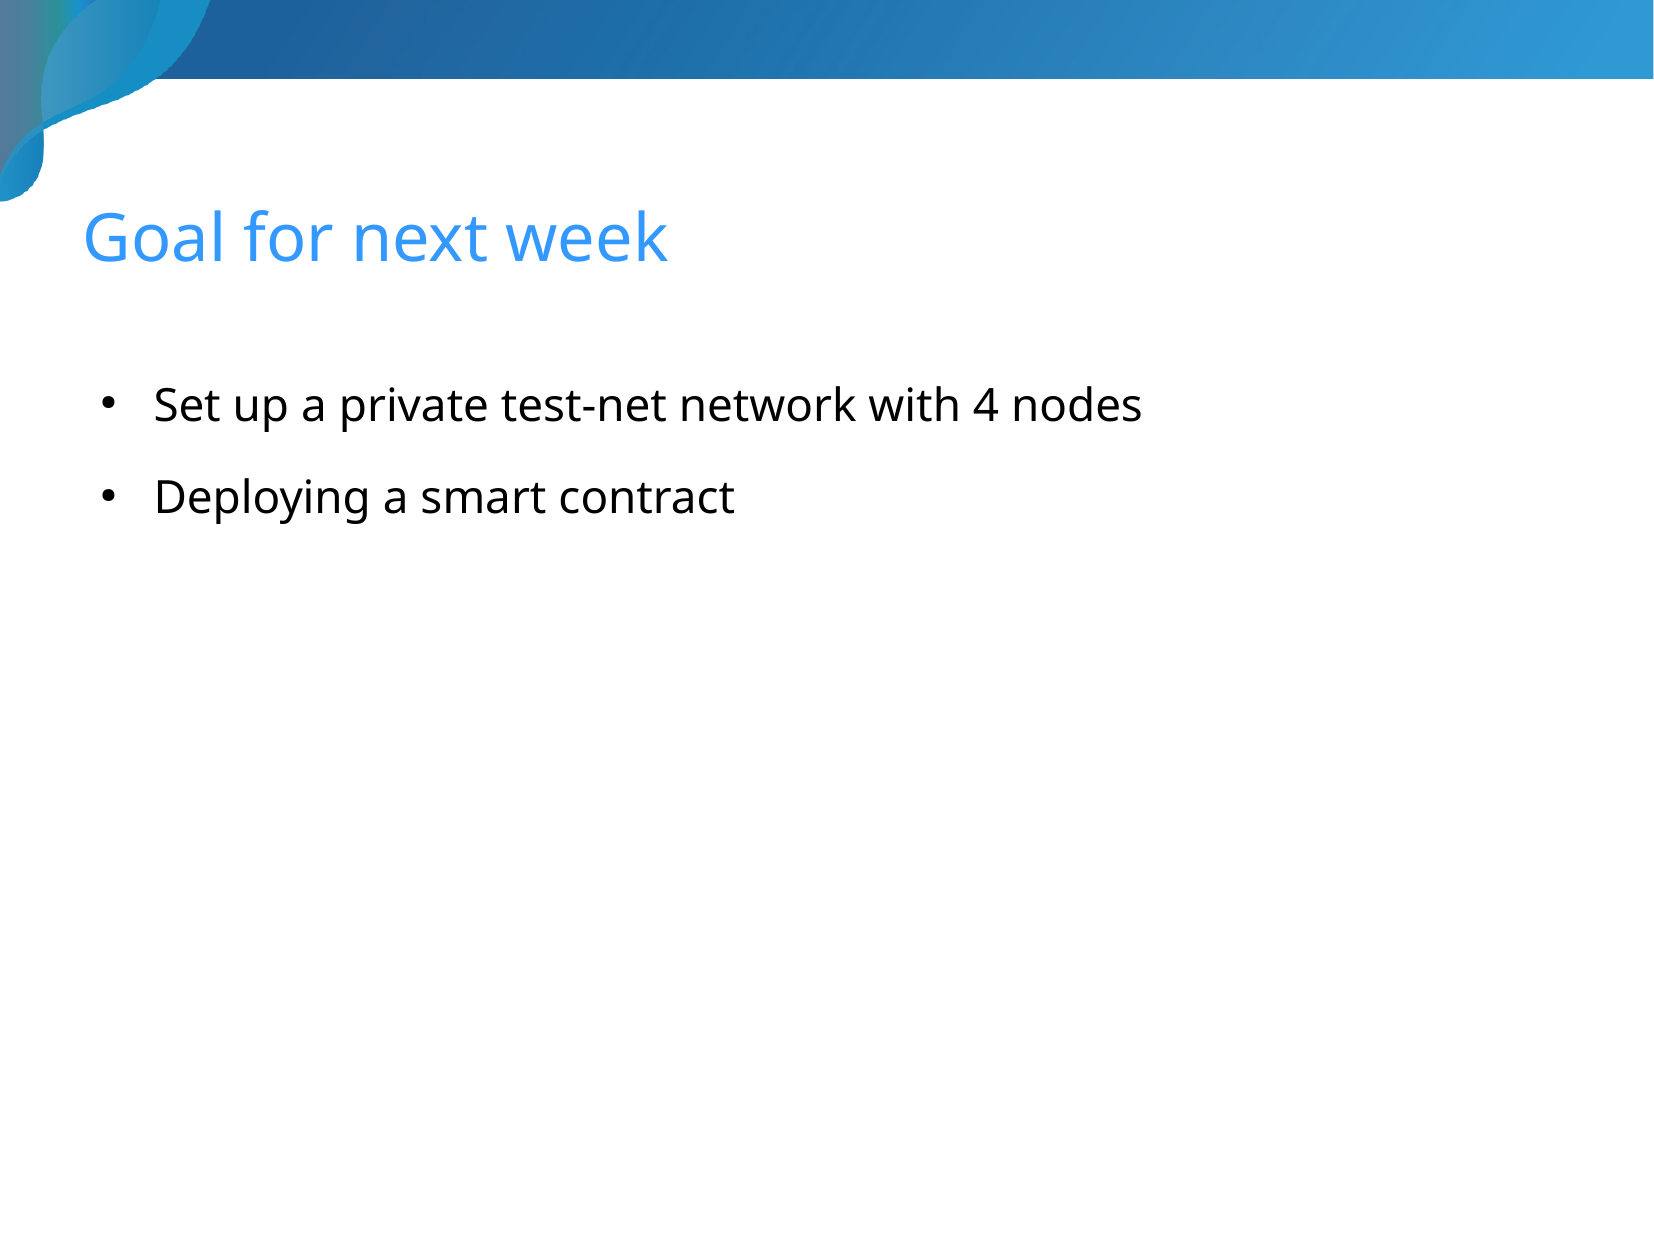

# Goal for next week
Set up a private test-net network with 4 nodes
Deploying a smart contract